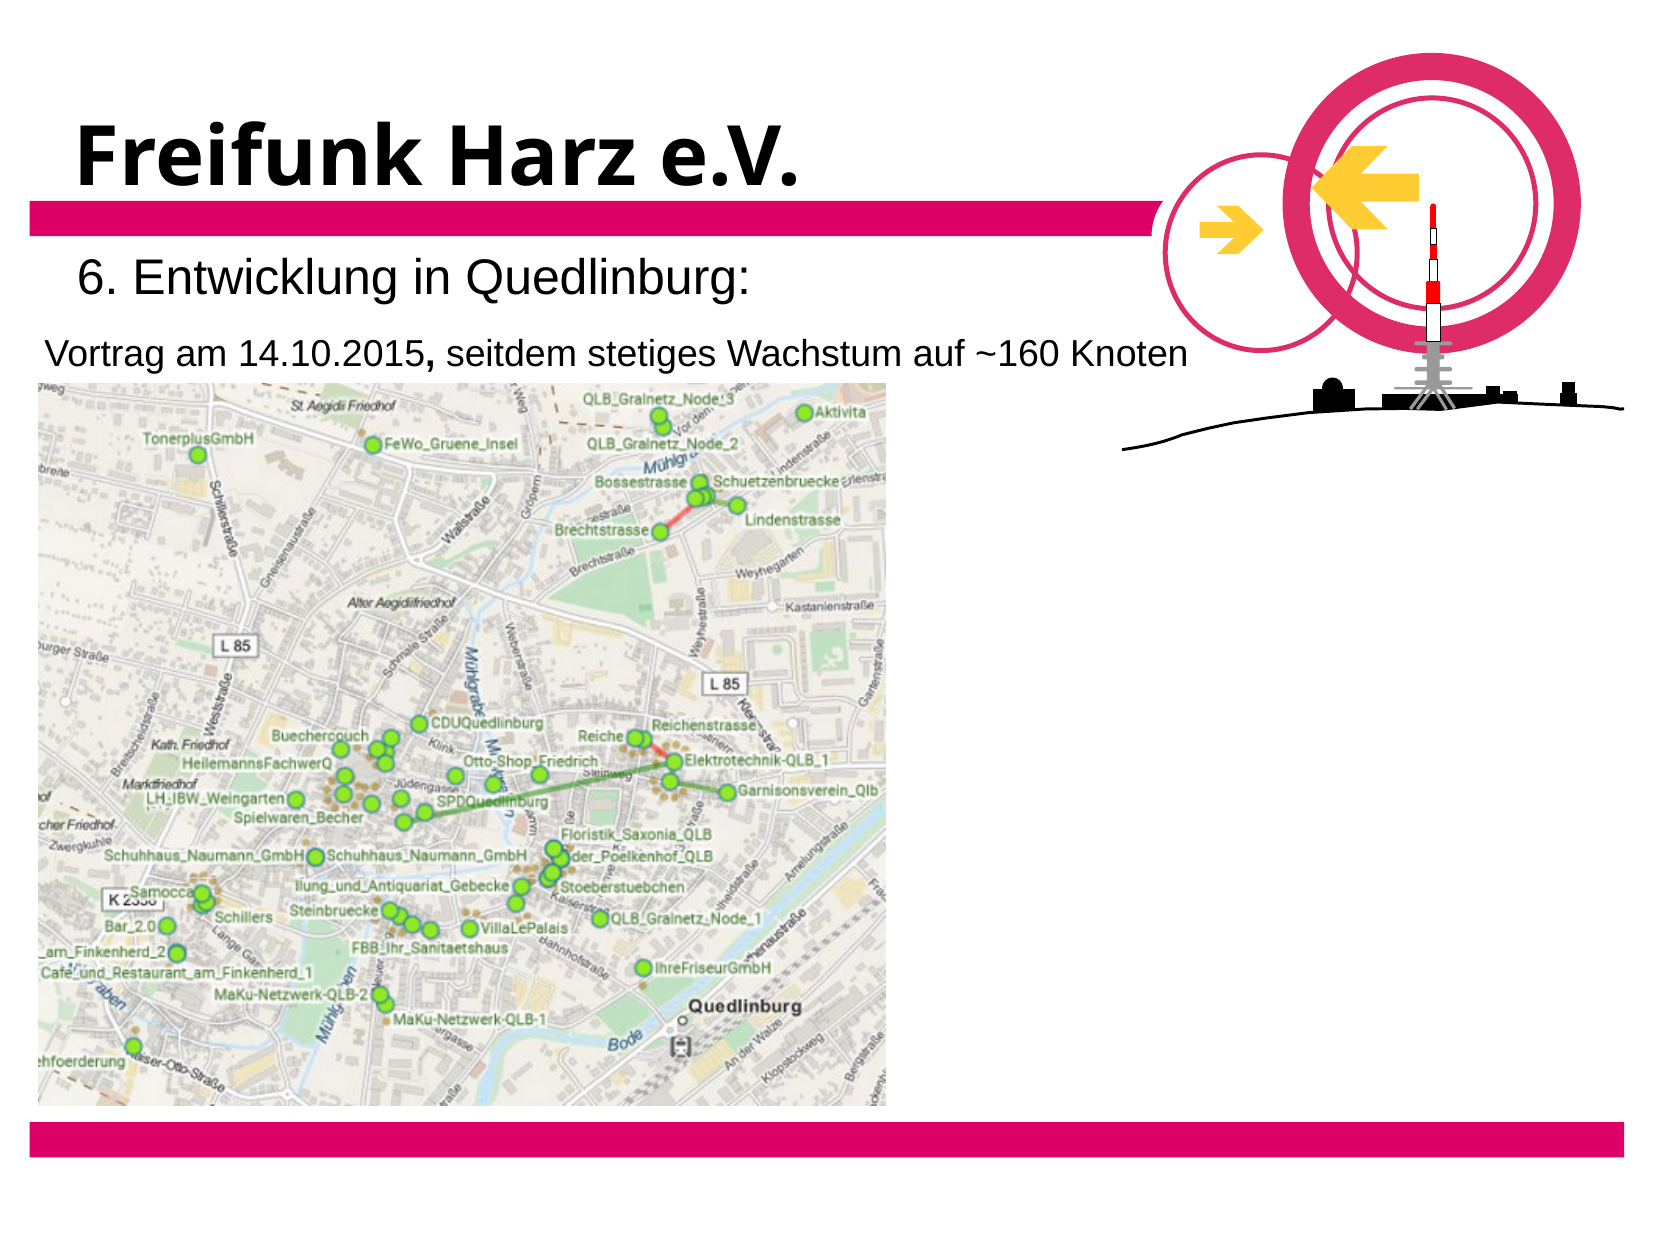

# 6. Entwicklung in Quedlinburg:
Vortrag am 14.10.2015, seitdem stetiges Wachstum auf ~160 Knoten